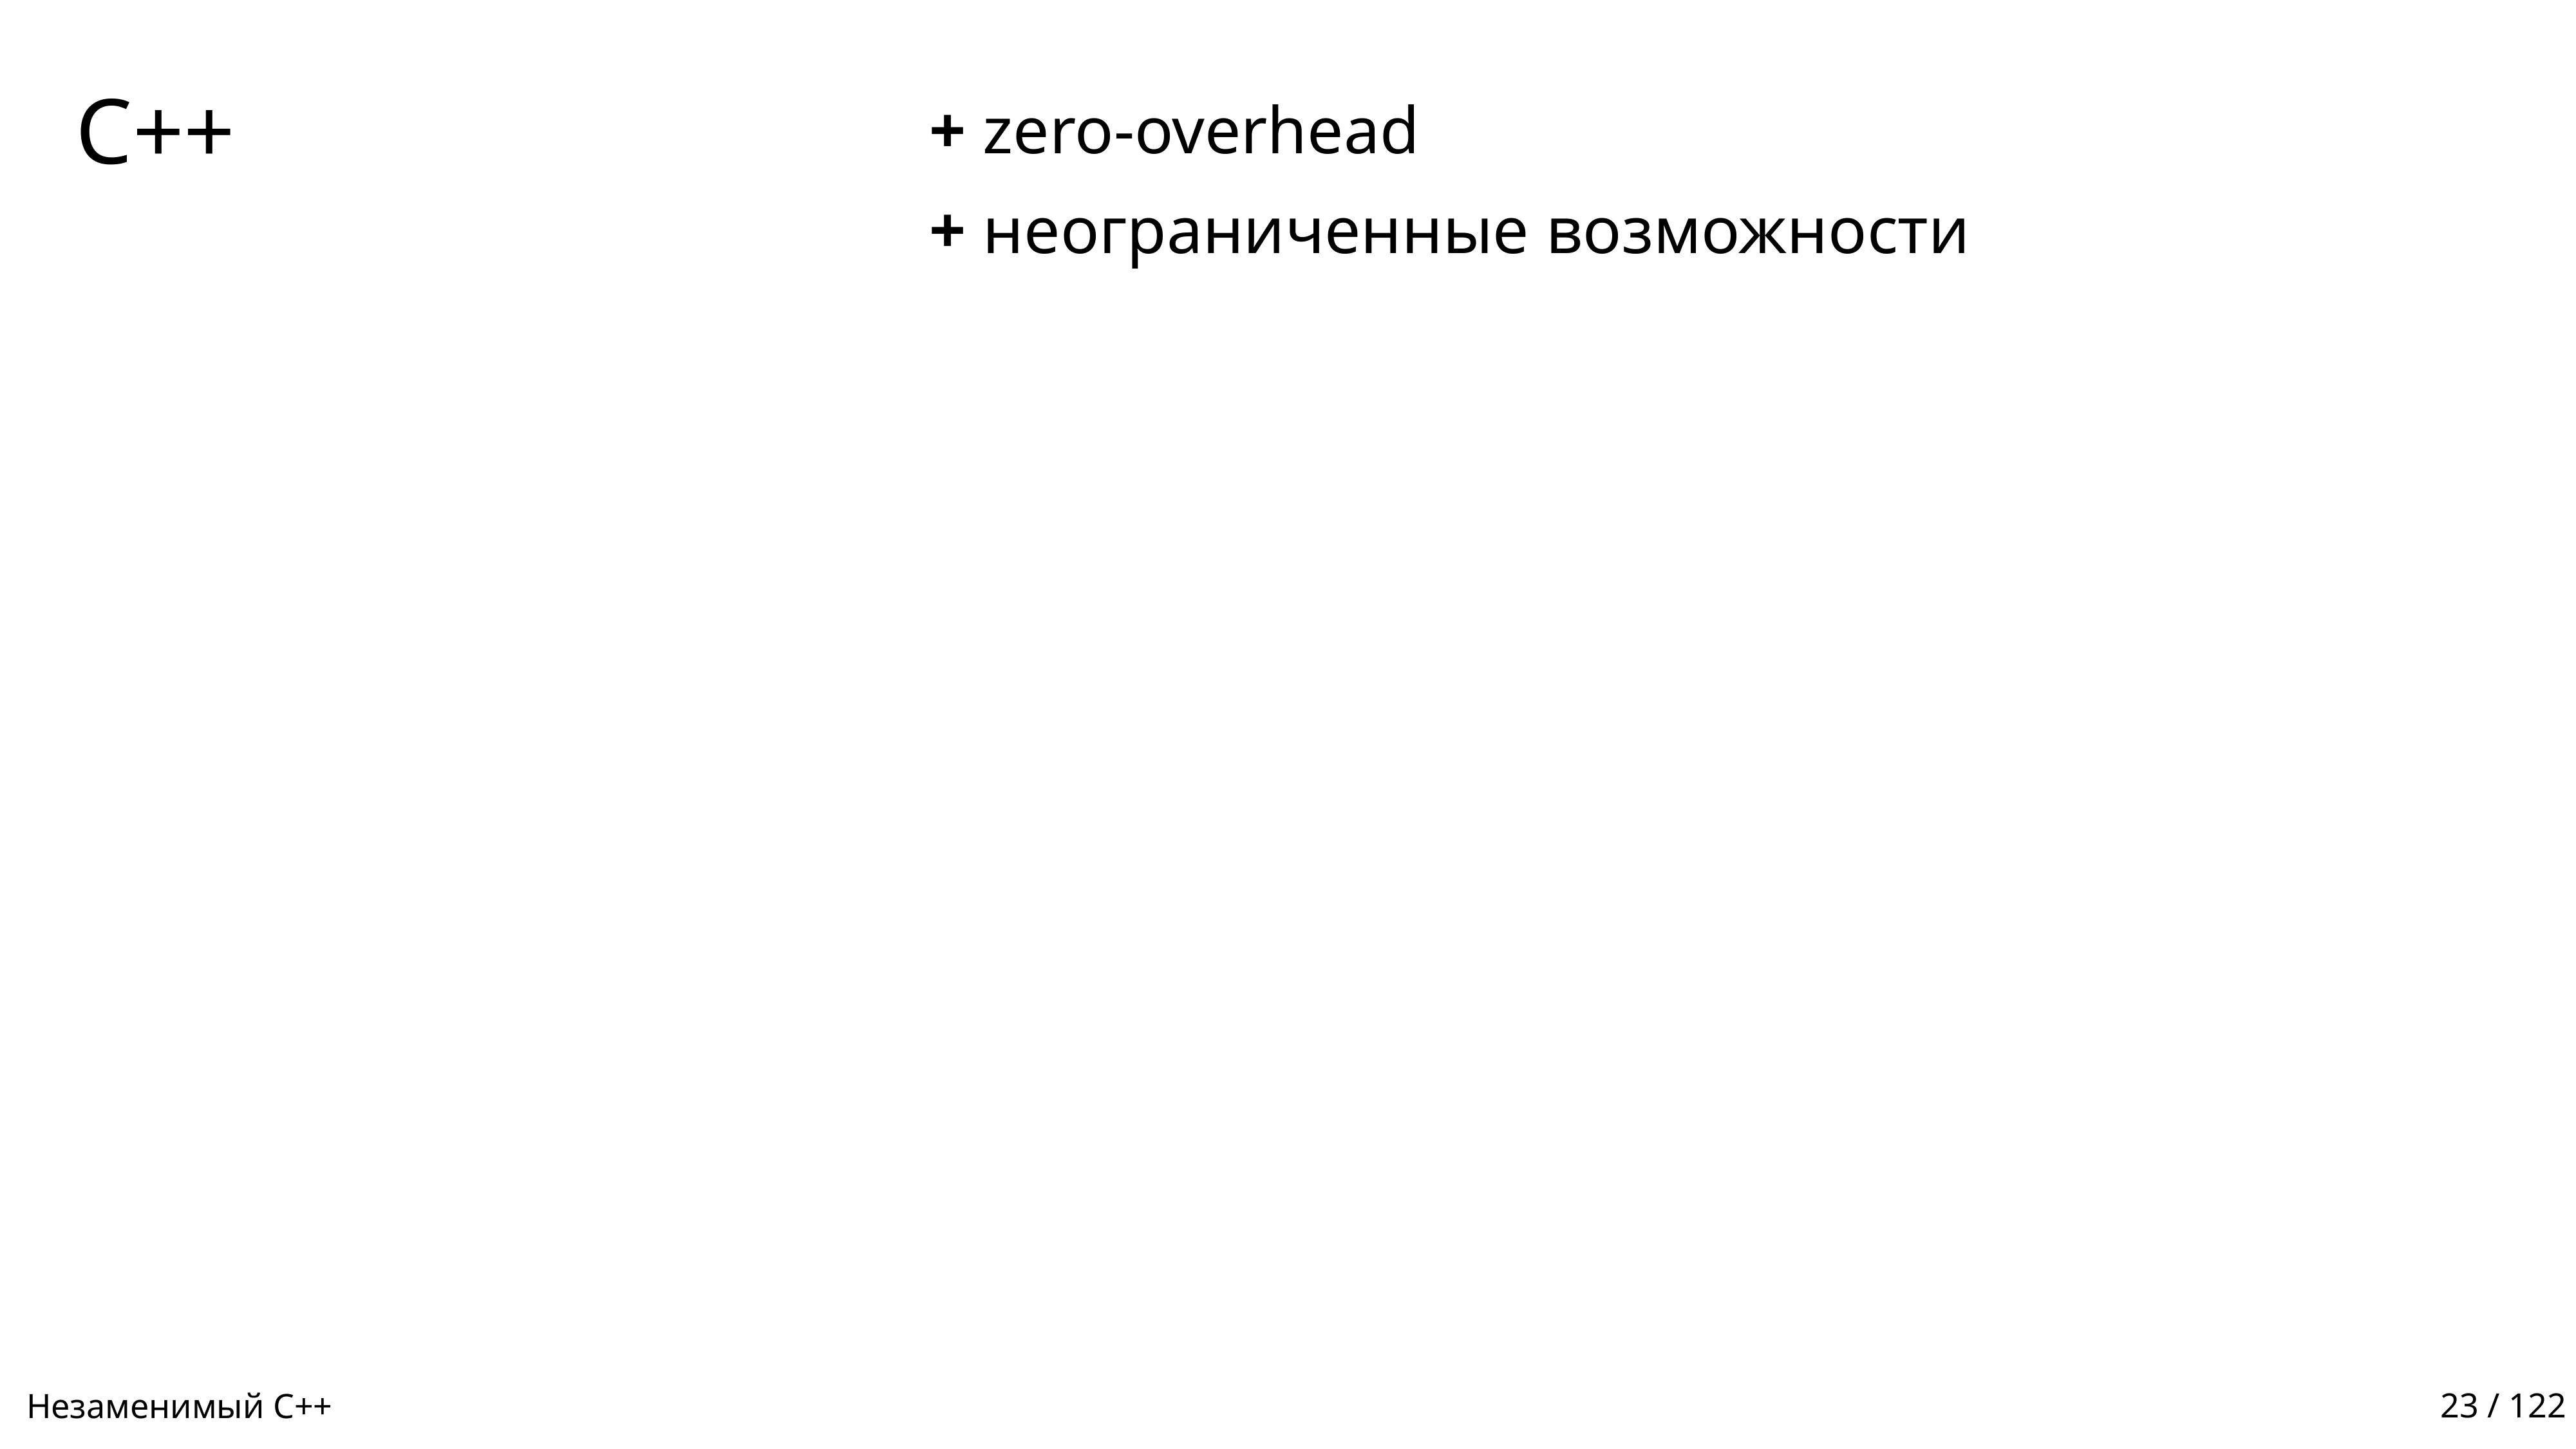

# C++
+ zero-overhead
+ неограниченные возможности
Незаменимый C++